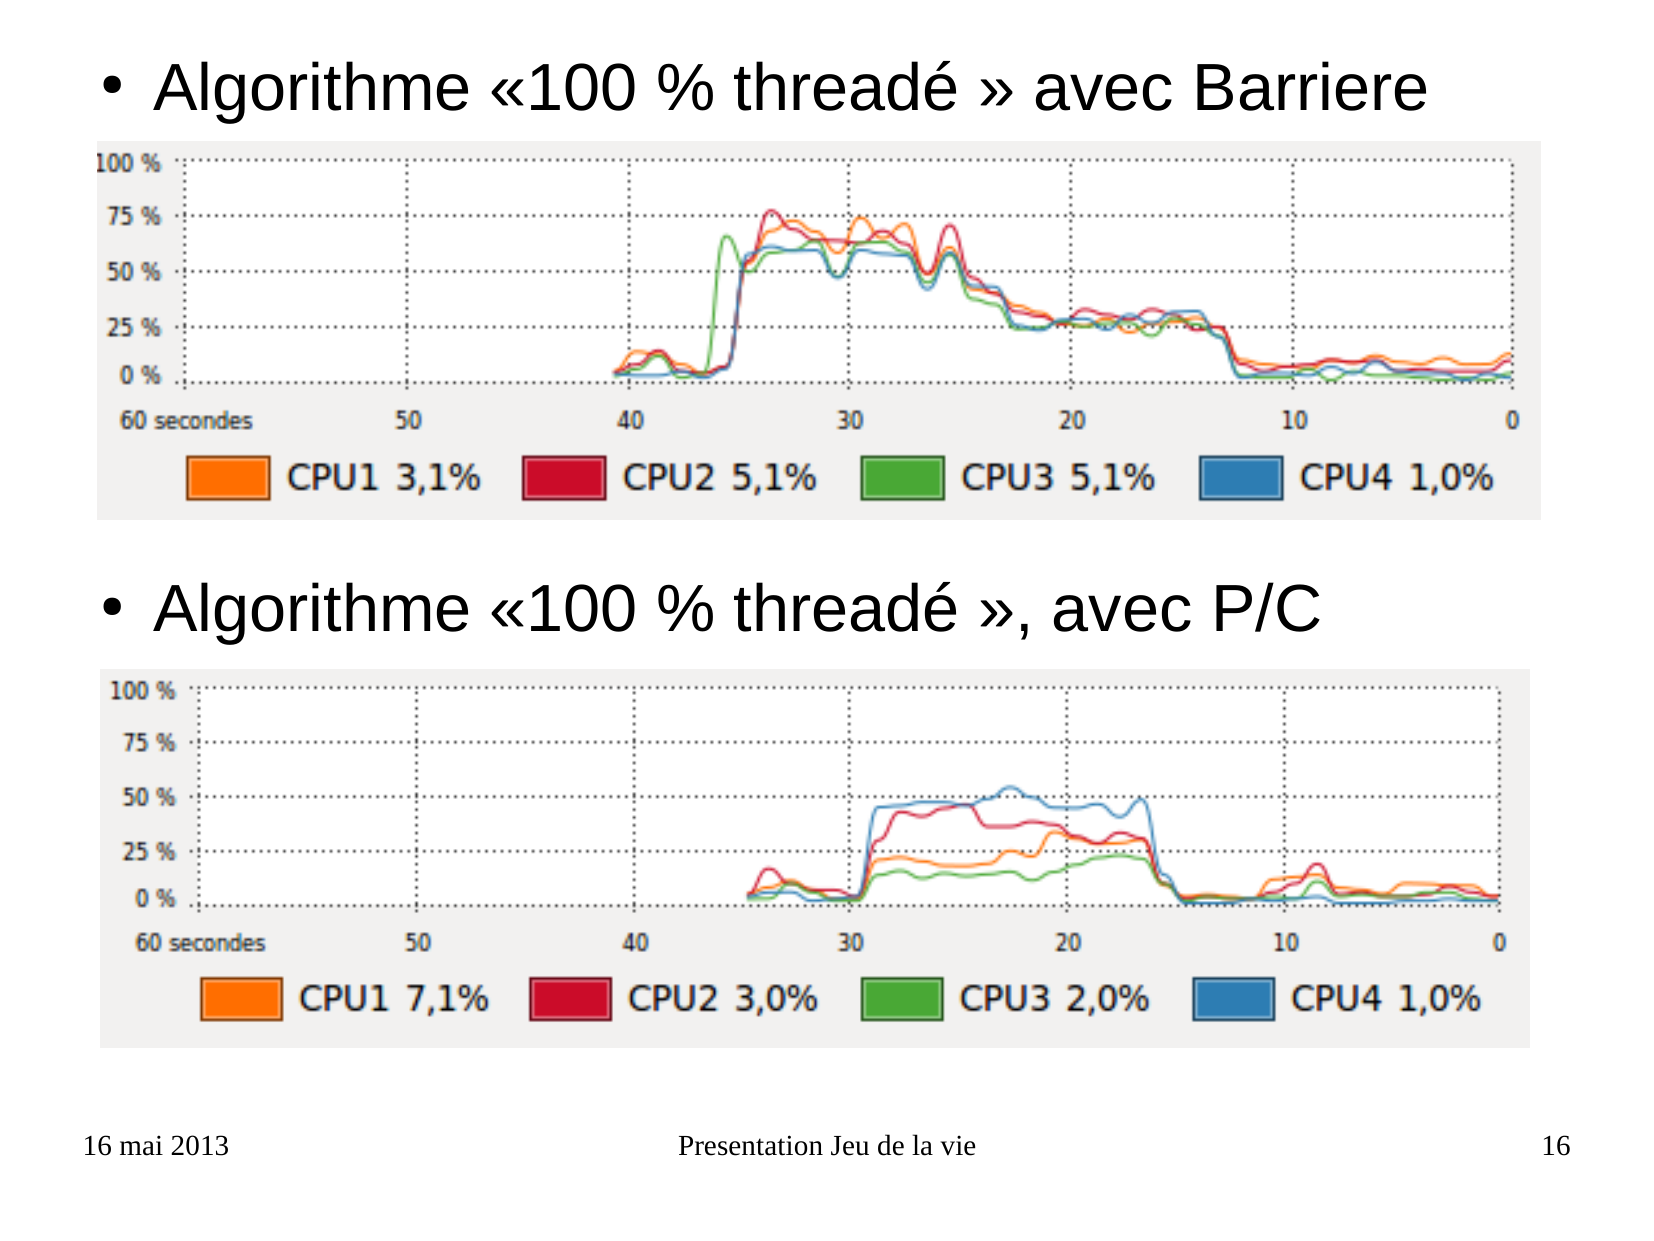

# Algorithme «100 % threadé » avec Barriere
Algorithme «100 % threadé », avec P/C
16 mai 2013
Presentation Jeu de la vie
16